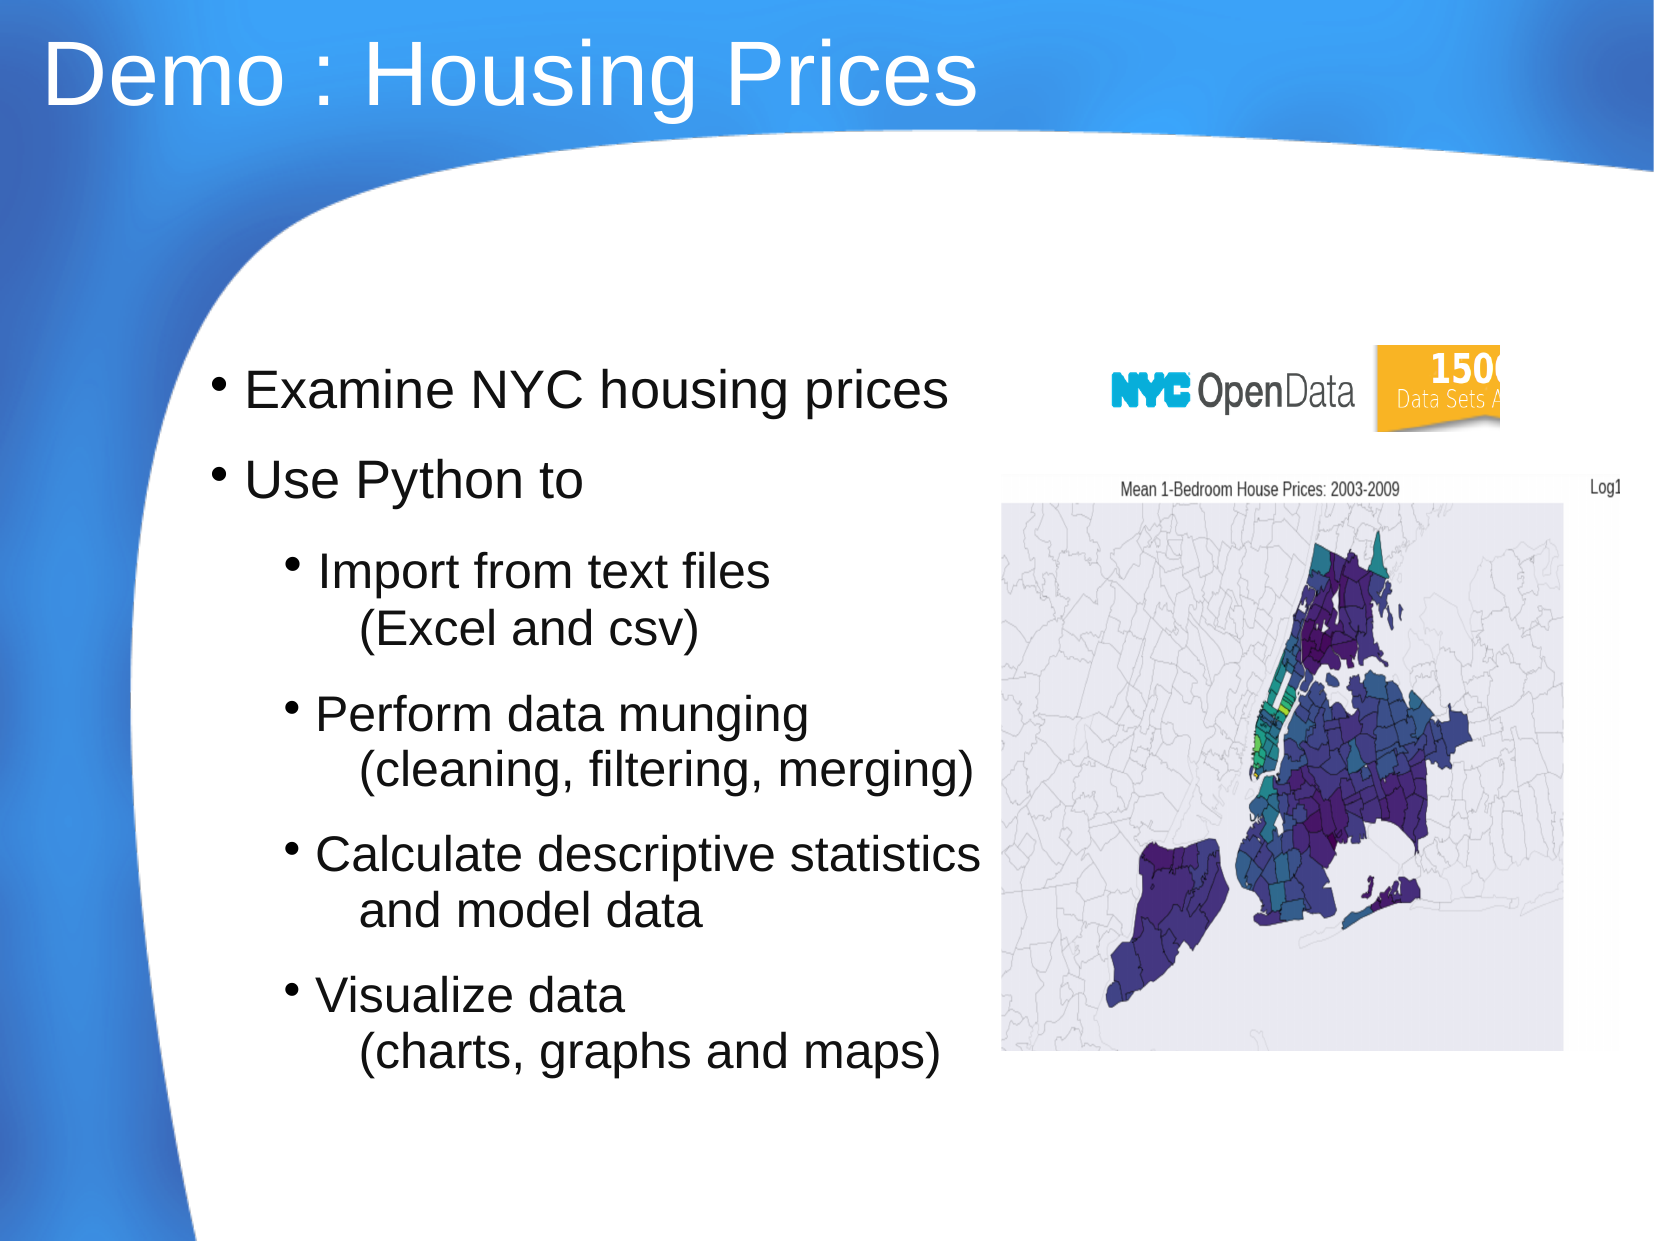

# Demo : Housing Prices
 Examine NYC housing prices
 Use Python to
 Import from text files
	(Excel and csv)
 Perform data munging
	(cleaning, filtering, merging)
 Calculate descriptive statistics
	and model data
 Visualize data
	(charts, graphs and maps)